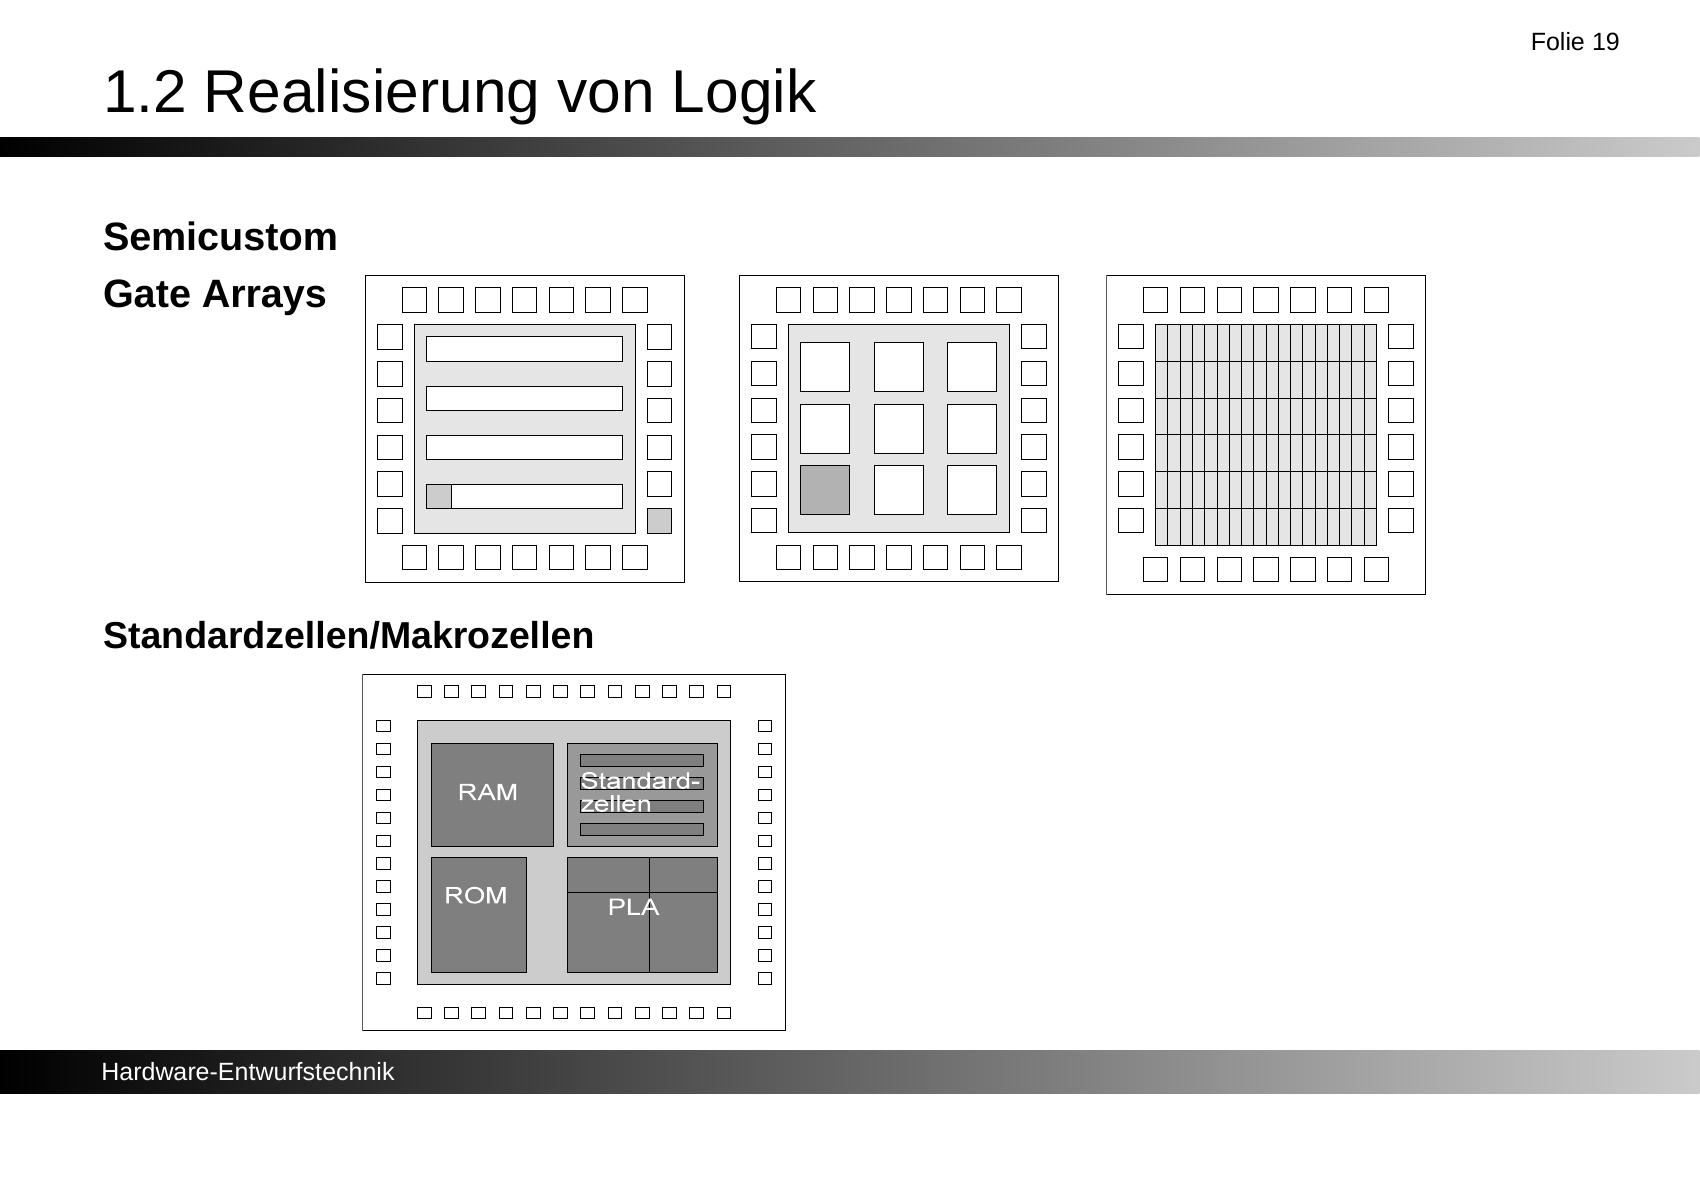

# 1.2 Realisierung von Logik
Semicustom
Gate Arrays
Standardzellen/Makrozellen